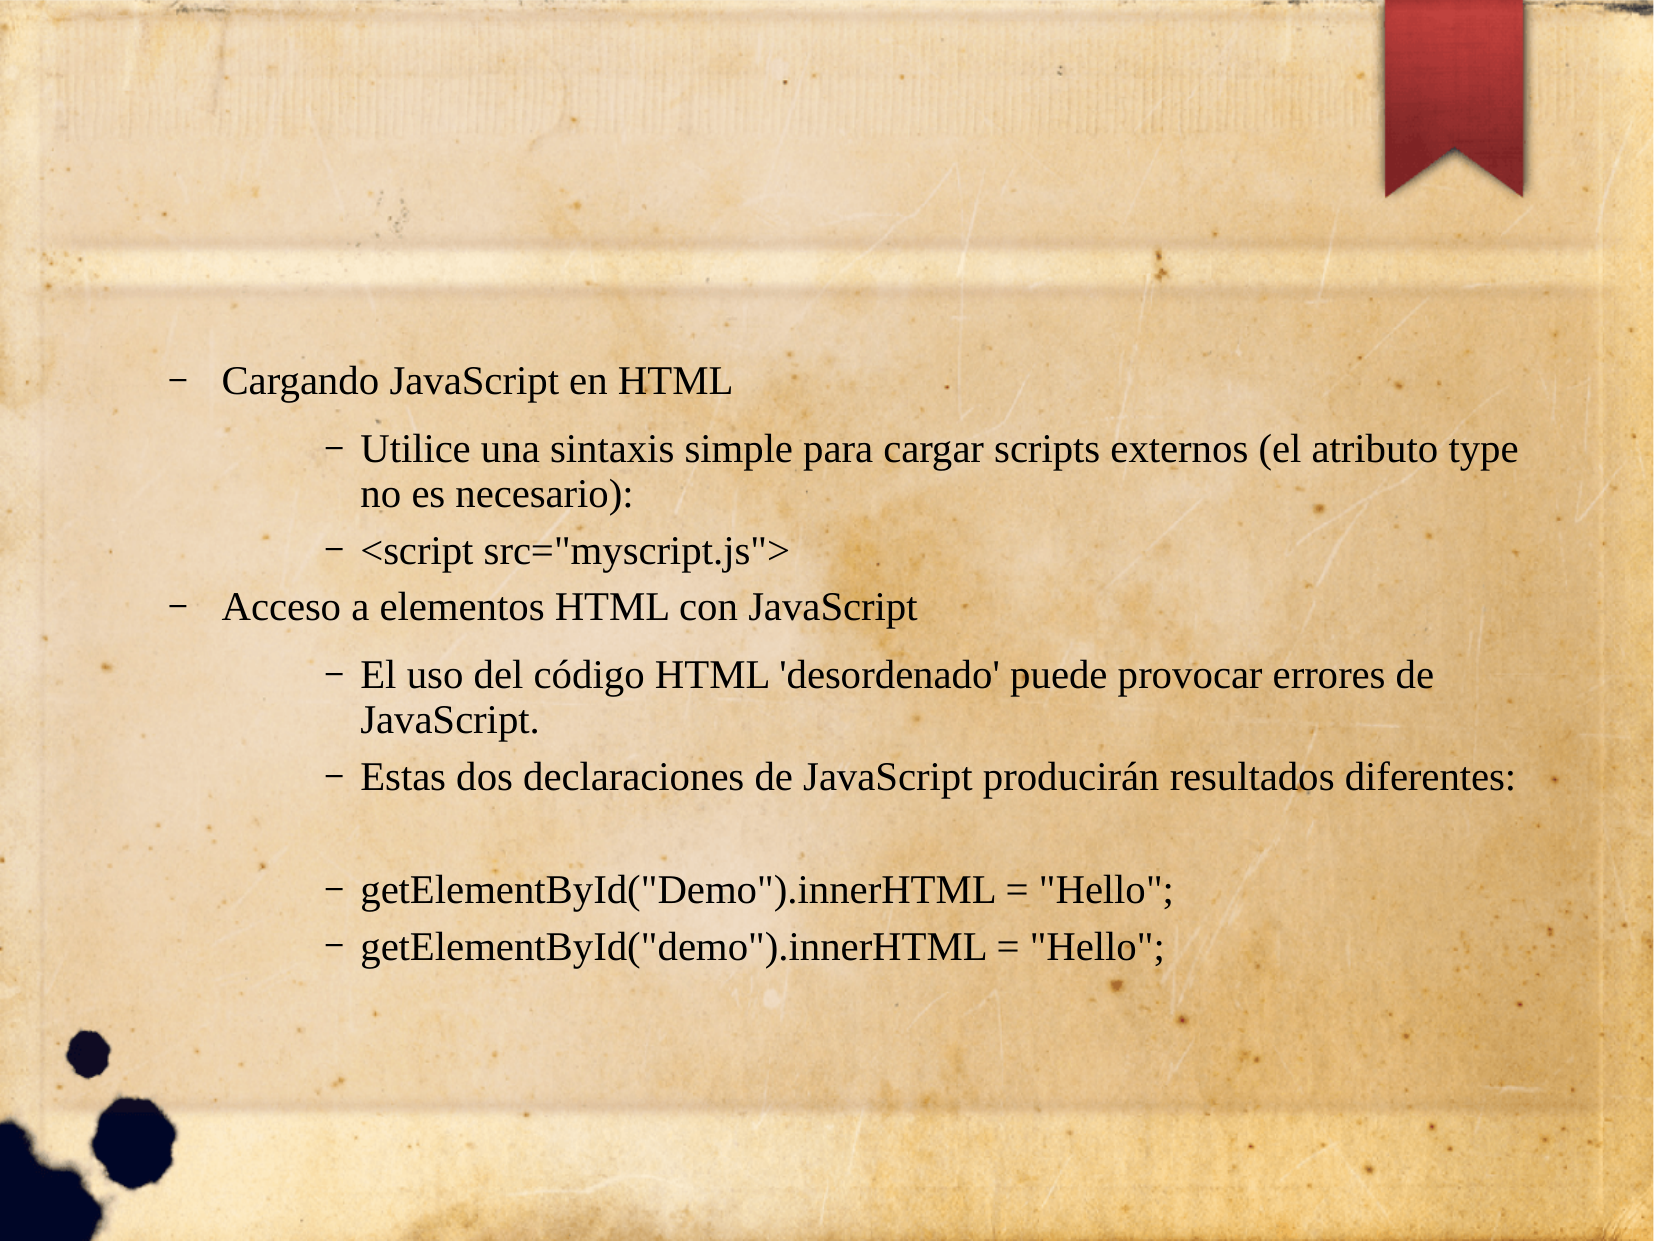

#
Cargando JavaScript en HTML
Utilice una sintaxis simple para cargar scripts externos (el atributo type no es necesario):
<script src="myscript.js">
Acceso a elementos HTML con JavaScript
El uso del código HTML 'desordenado' puede provocar errores de JavaScript.
Estas dos declaraciones de JavaScript producirán resultados diferentes:
getElementById("Demo").innerHTML = "Hello";
getElementById("demo").innerHTML = "Hello";